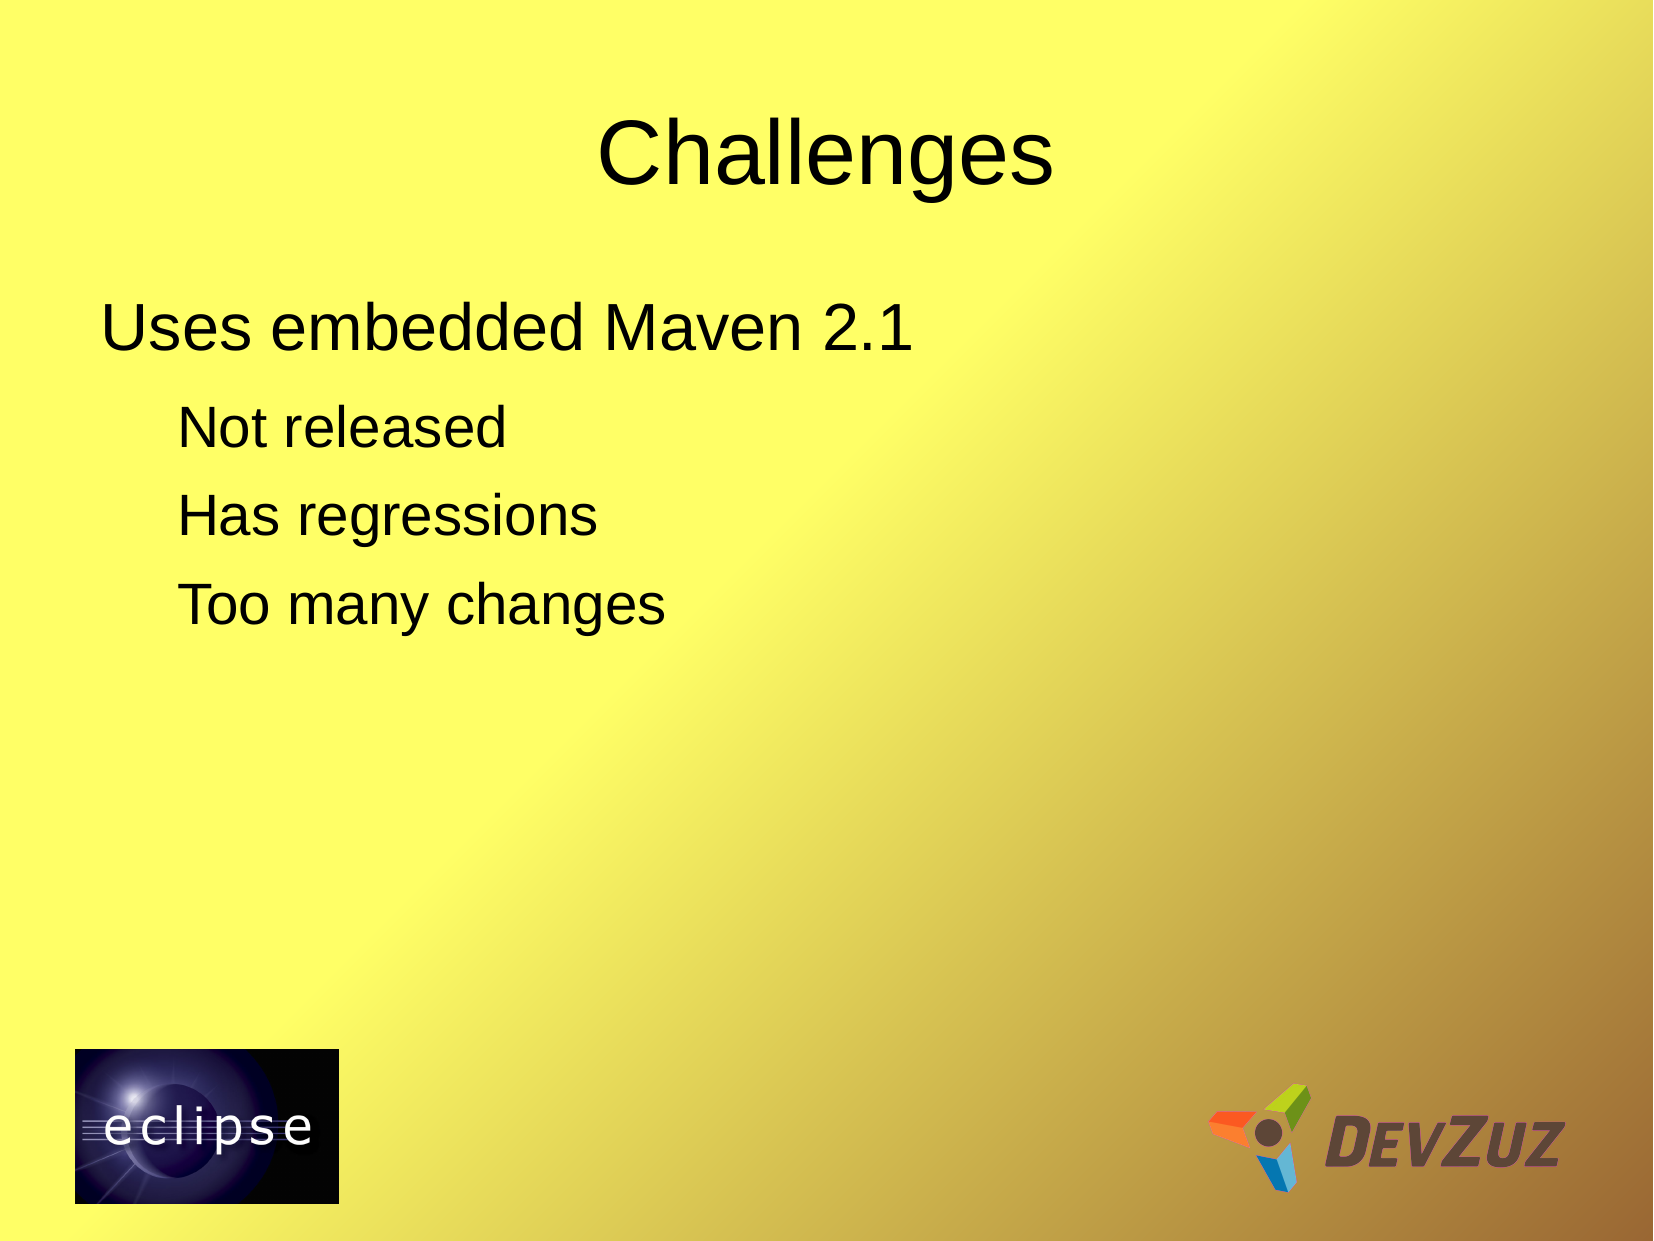

# Challenges
Uses embedded Maven 2.1
Not released
Has regressions
Too many changes